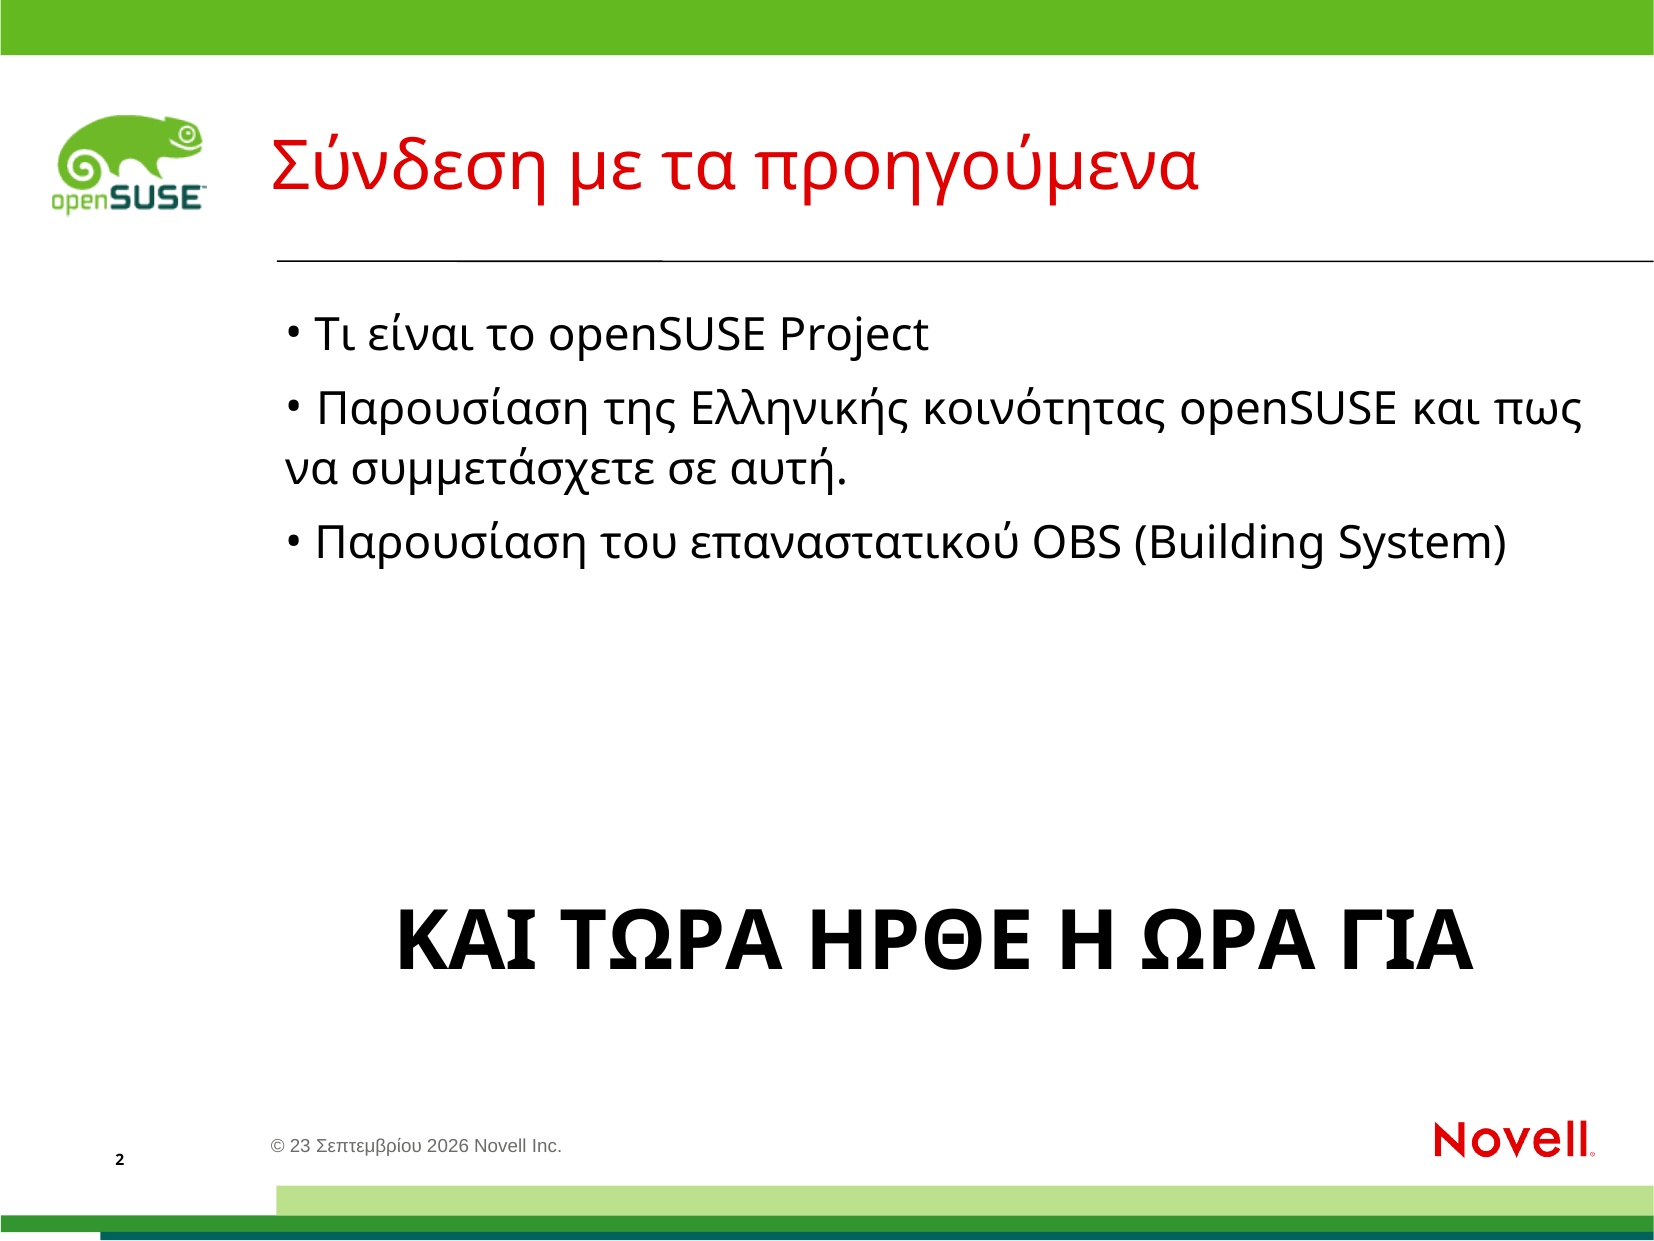

# Σύνδεση με τα προηγούμενα
 Τι είναι το openSUSE Project
 Παρουσίαση της Ελληνικής κοινότητας openSUSE και πως να συμμετάσχετε σε αυτή.
 Παρουσίαση του επαναστατικού OBS (Building System)
ΚΑΙ ΤΩΡΑ ΗΡΘΕ Η ΩΡΑ ΓΙΑ